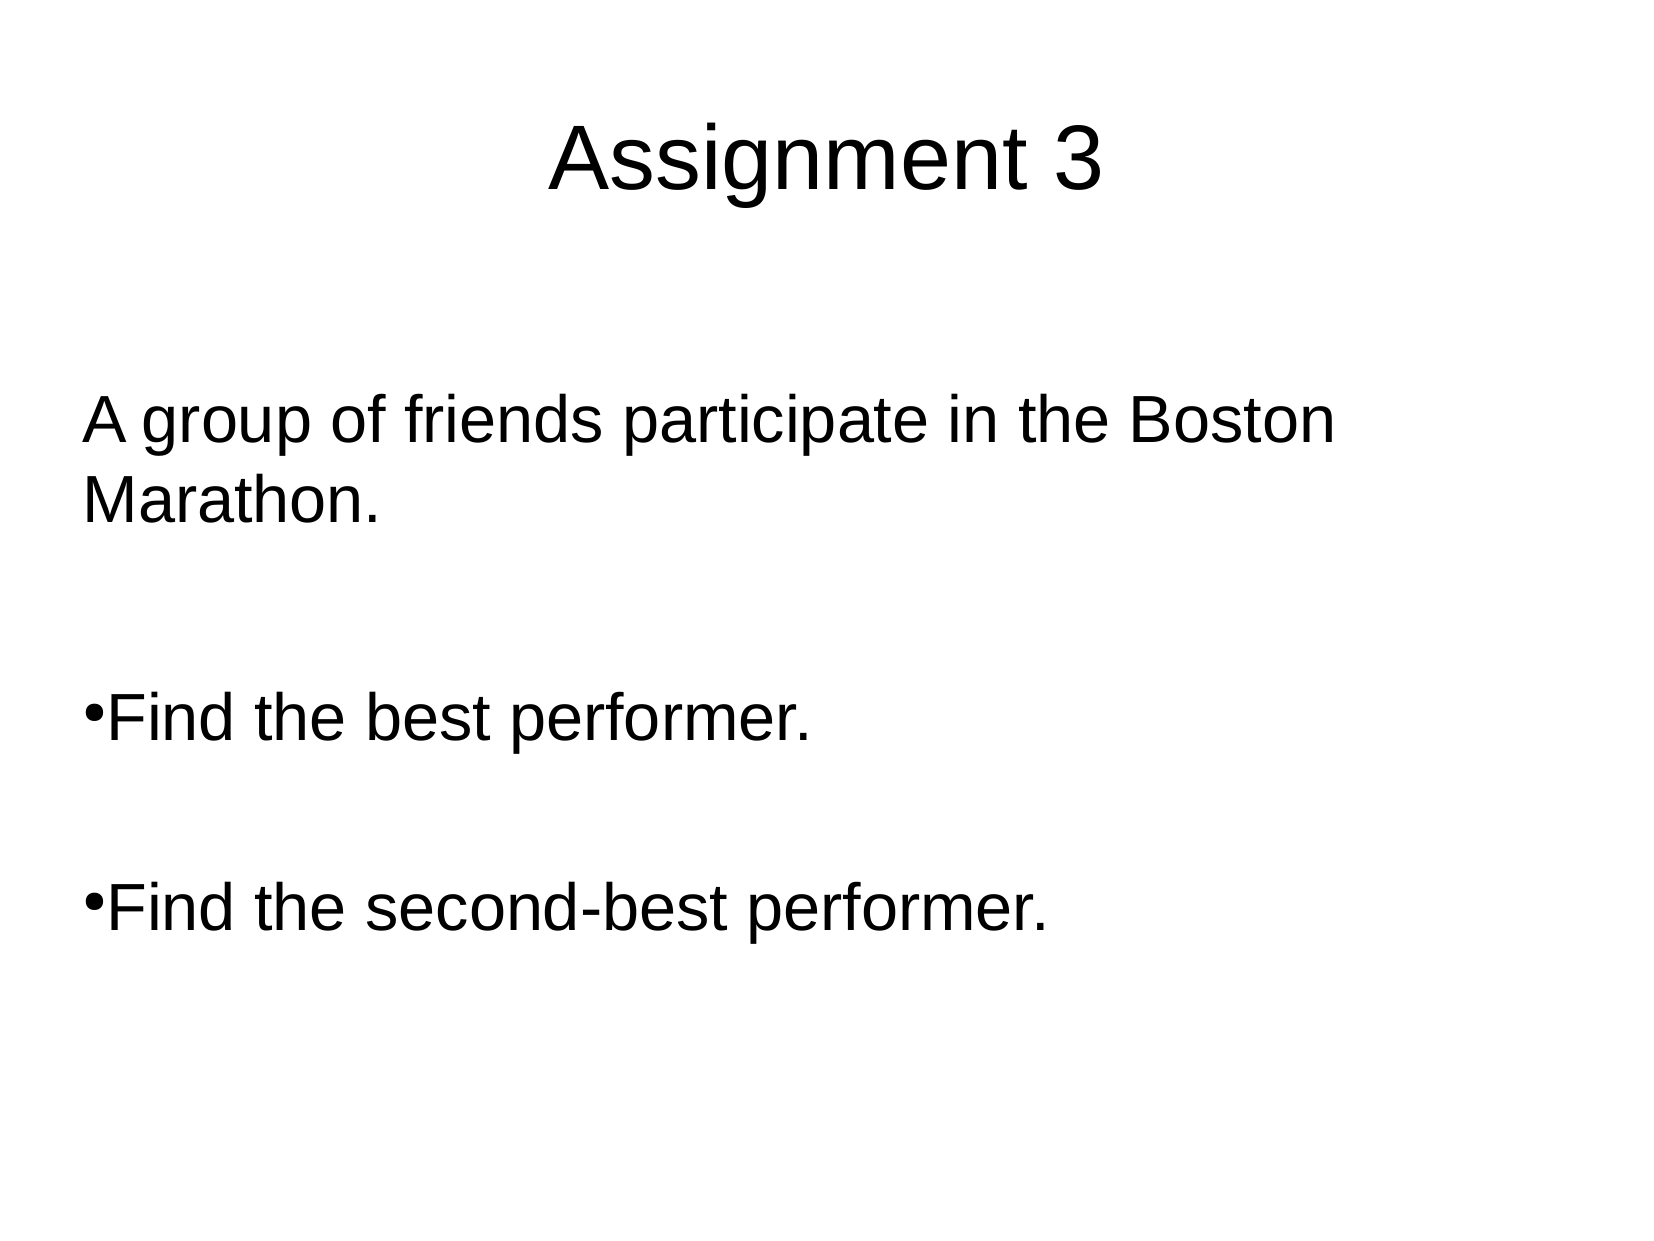

# Assignment 3
A group of friends participate in the Boston Marathon.
Find the best performer.
Find the second-best performer.